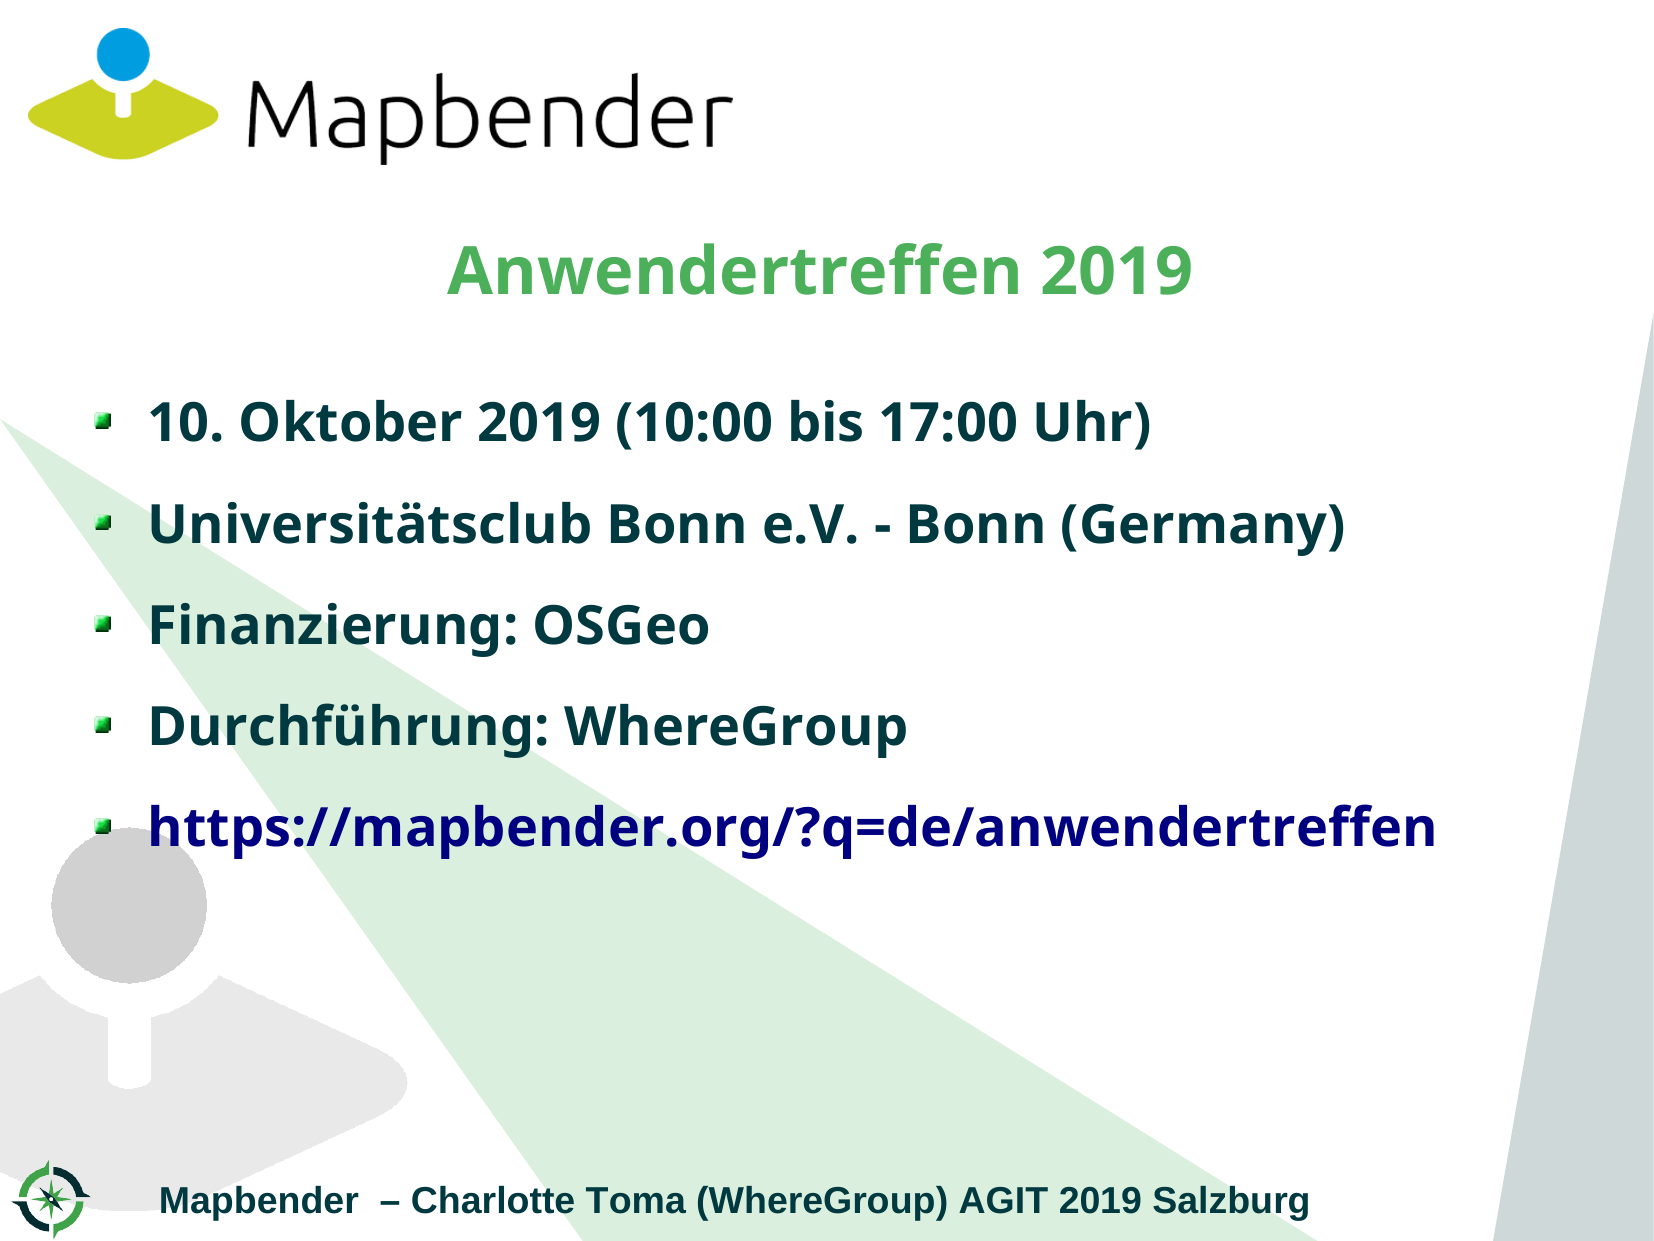

# Anwendertreffen 2019
10. Oktober 2019 (10:00 bis 17:00 Uhr)
Universitätsclub Bonn e.V. - Bonn (Germany)
Finanzierung: OSGeo
Durchführung: WhereGroup
https://mapbender.org/?q=de/anwendertreffen